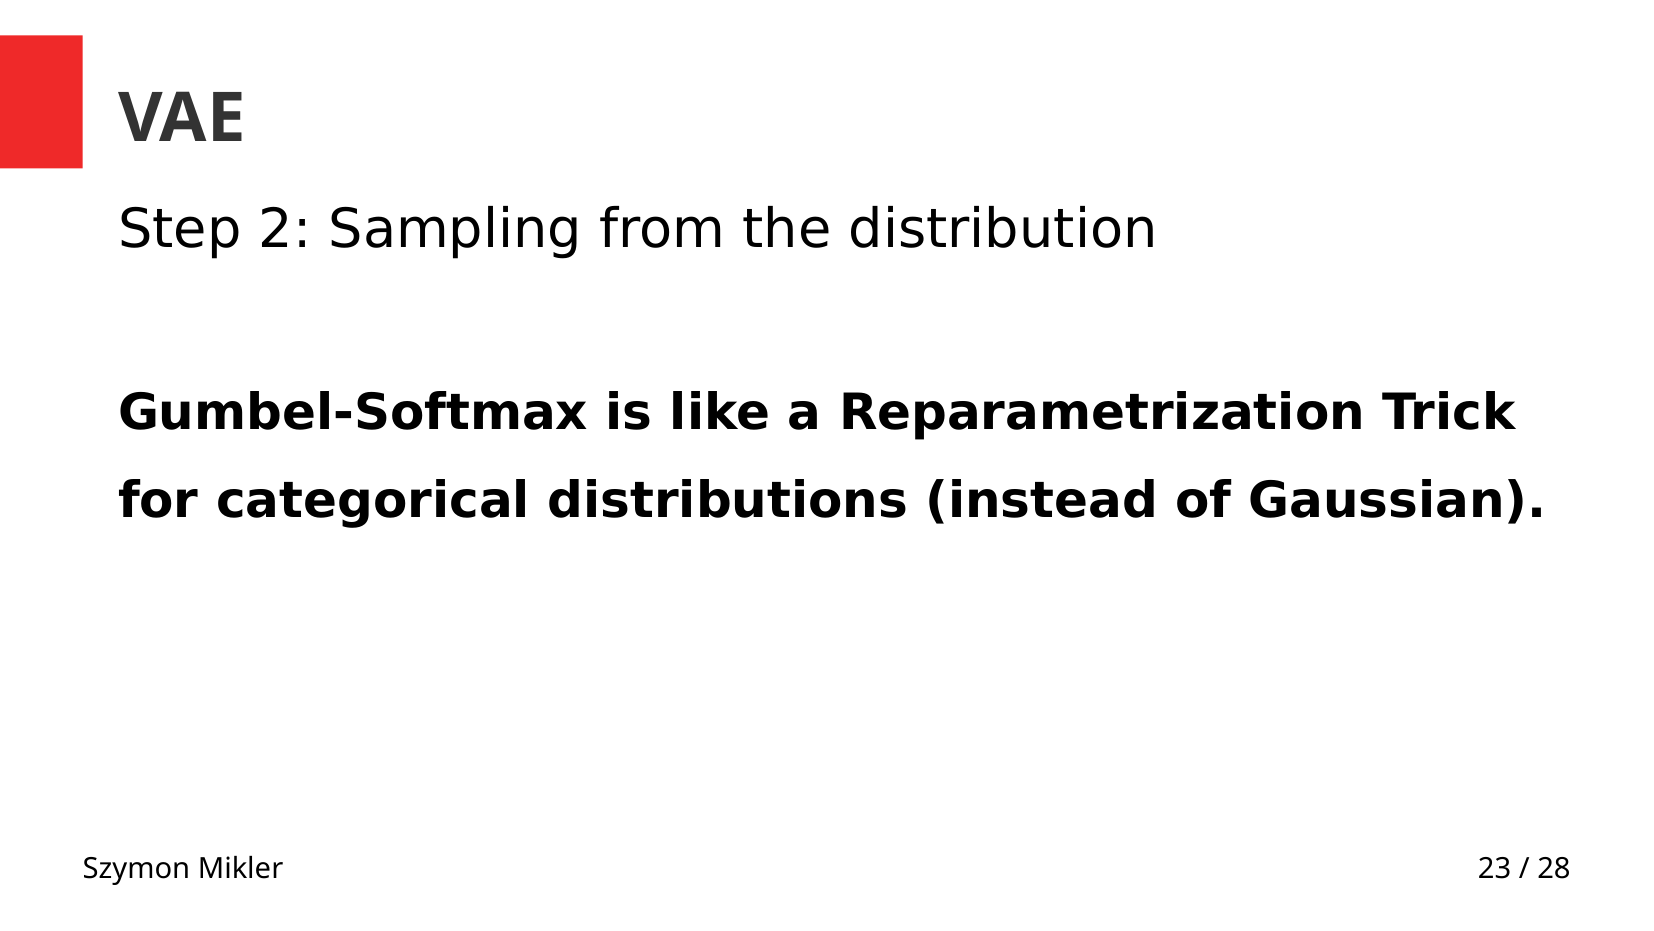

# VAE
Step 2: Sampling from the distribution
Gumbel-Softmax is like a Reparametrization Trick for categorical distributions (instead of Gaussian).
Szymon Mikler
23